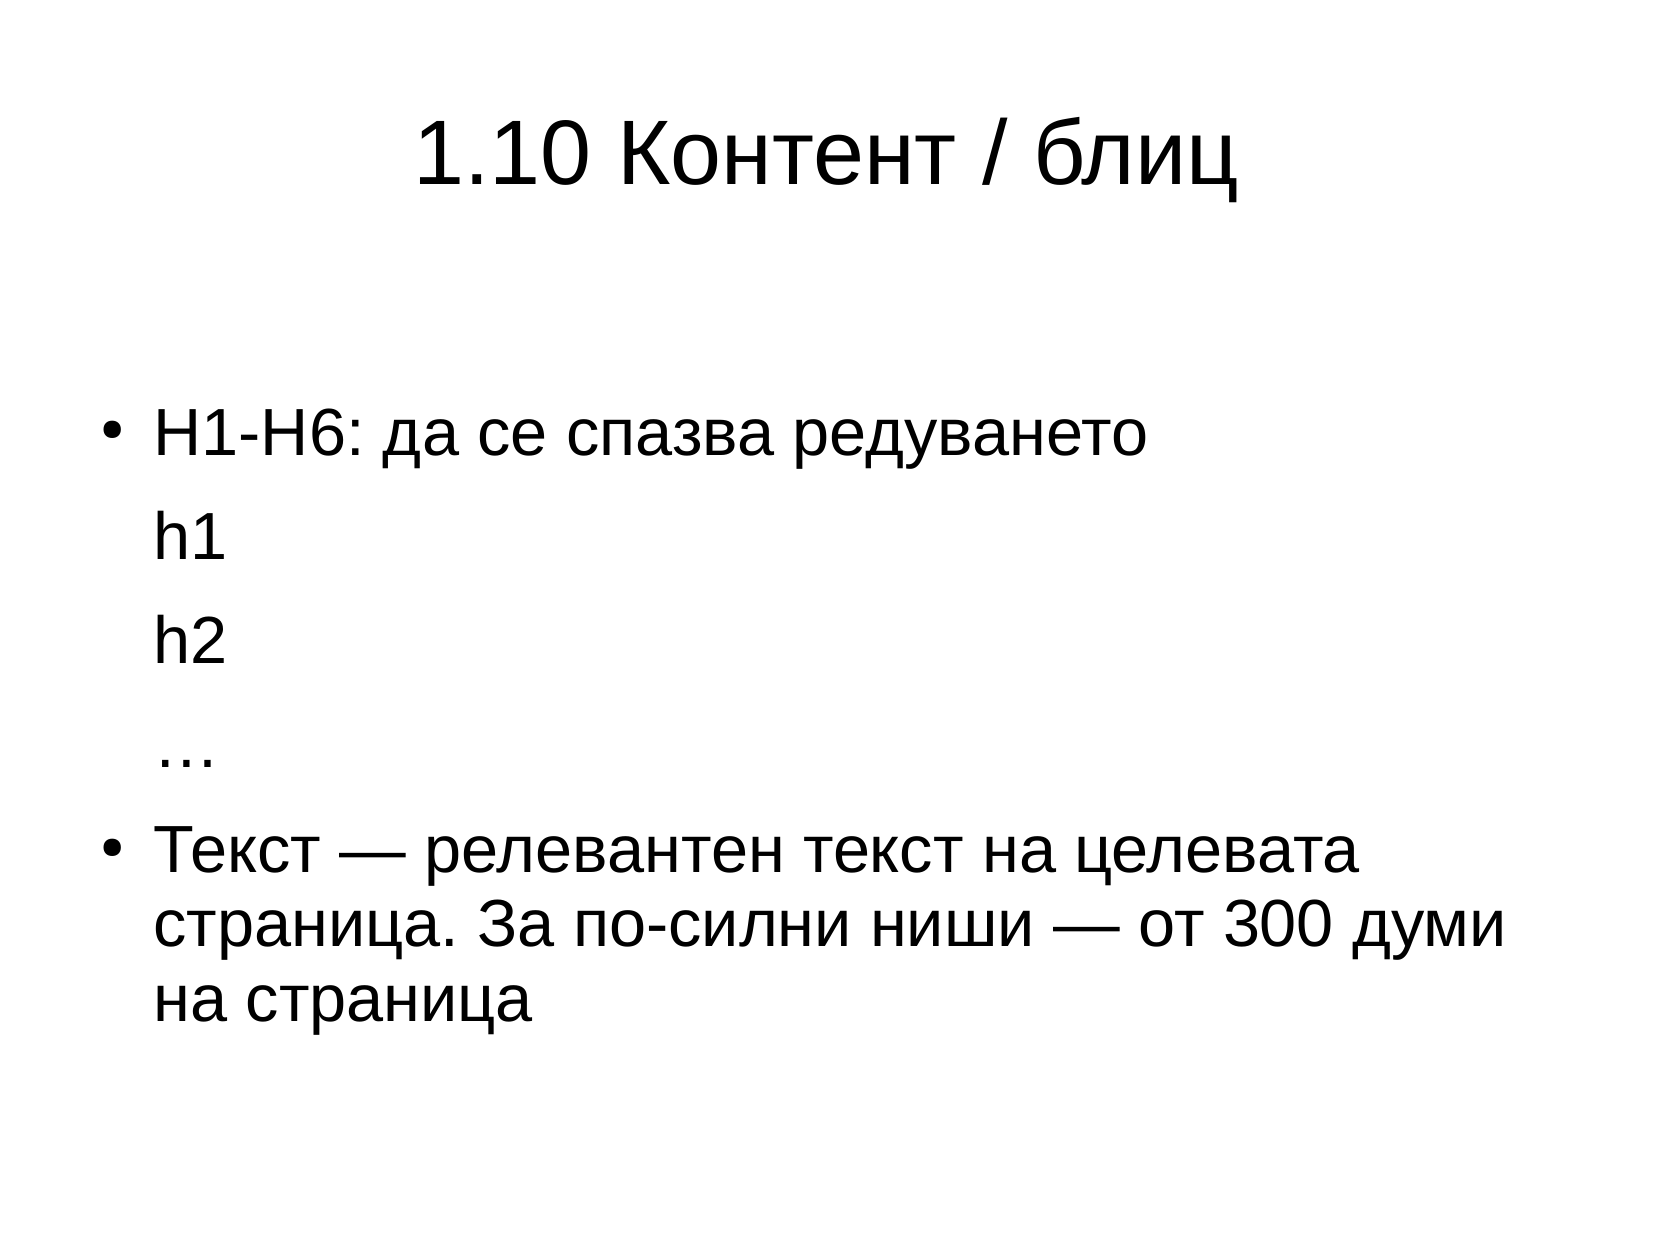

# 1.10 Контент / блиц
H1-H6: да се спазва редуването
h1
h2
…
Текст — релевантен текст на целевата страница. За по-силни ниши — от 300 думи на страница